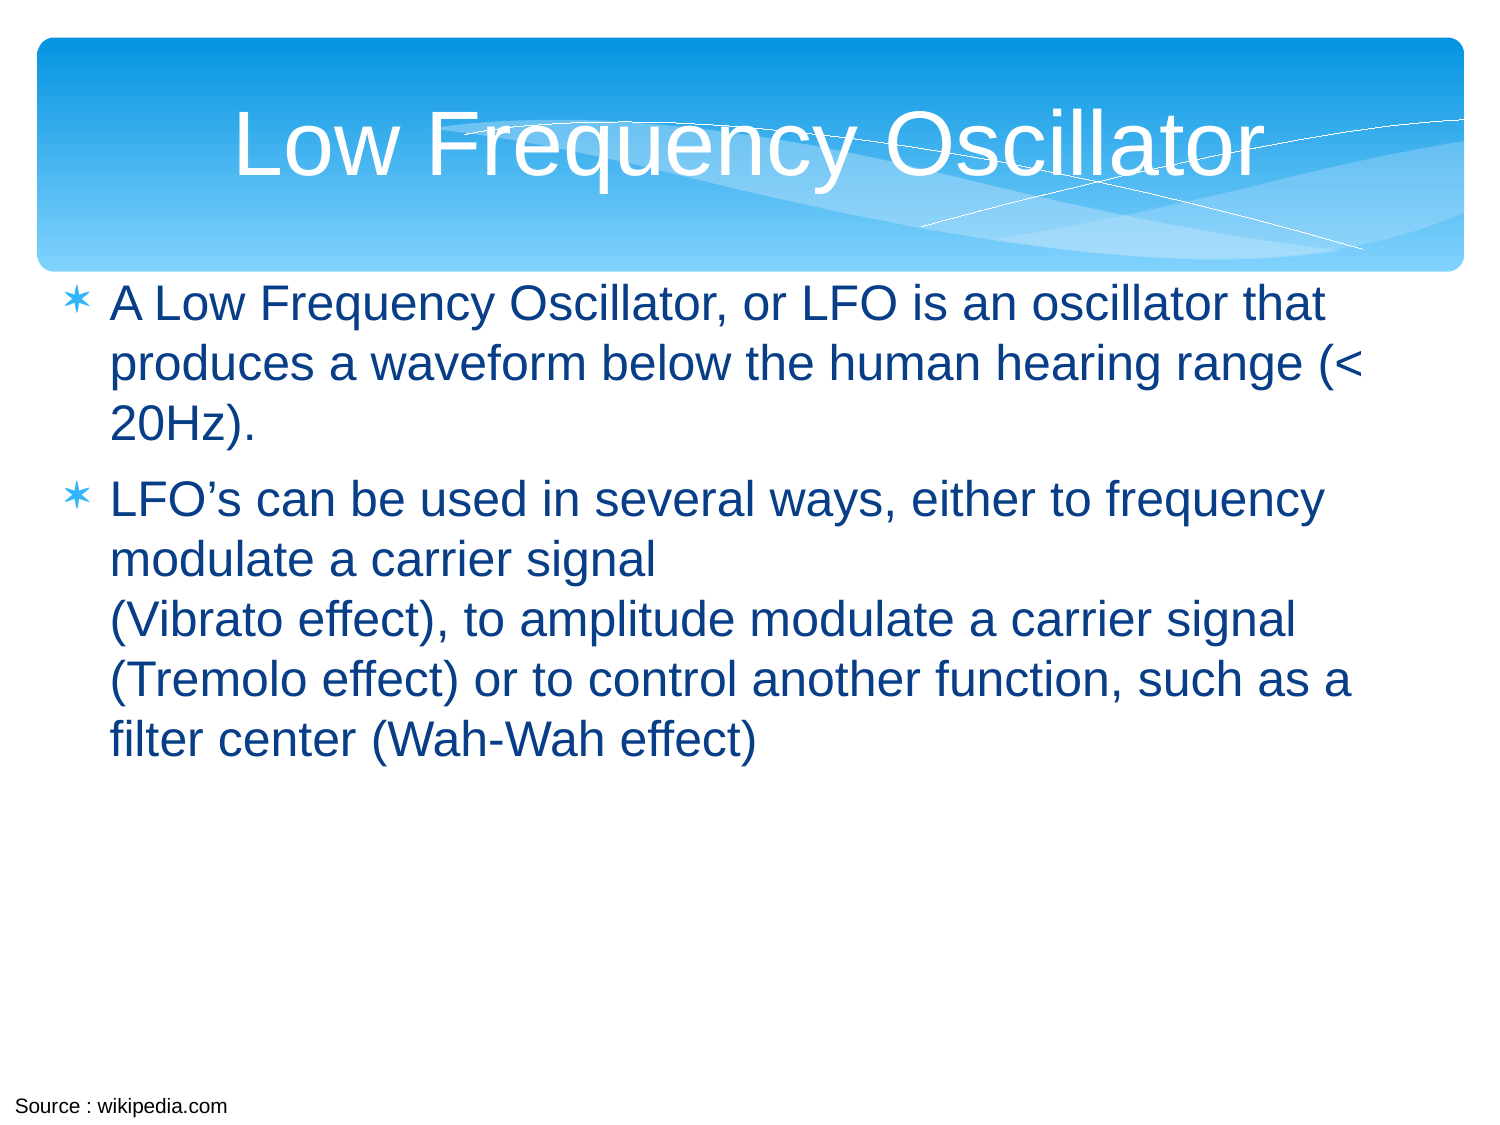

# Low Frequency Oscillator
A Low Frequency Oscillator, or LFO is an oscillator that produces a waveform below the human hearing range (< 20Hz).
LFO’s can be used in several ways, either to frequency modulate a carrier signal
(Vibrato effect), to amplitude modulate a carrier signal (Tremolo effect) or to control another function, such as a filter center (Wah-Wah effect)
Source : wikipedia.com